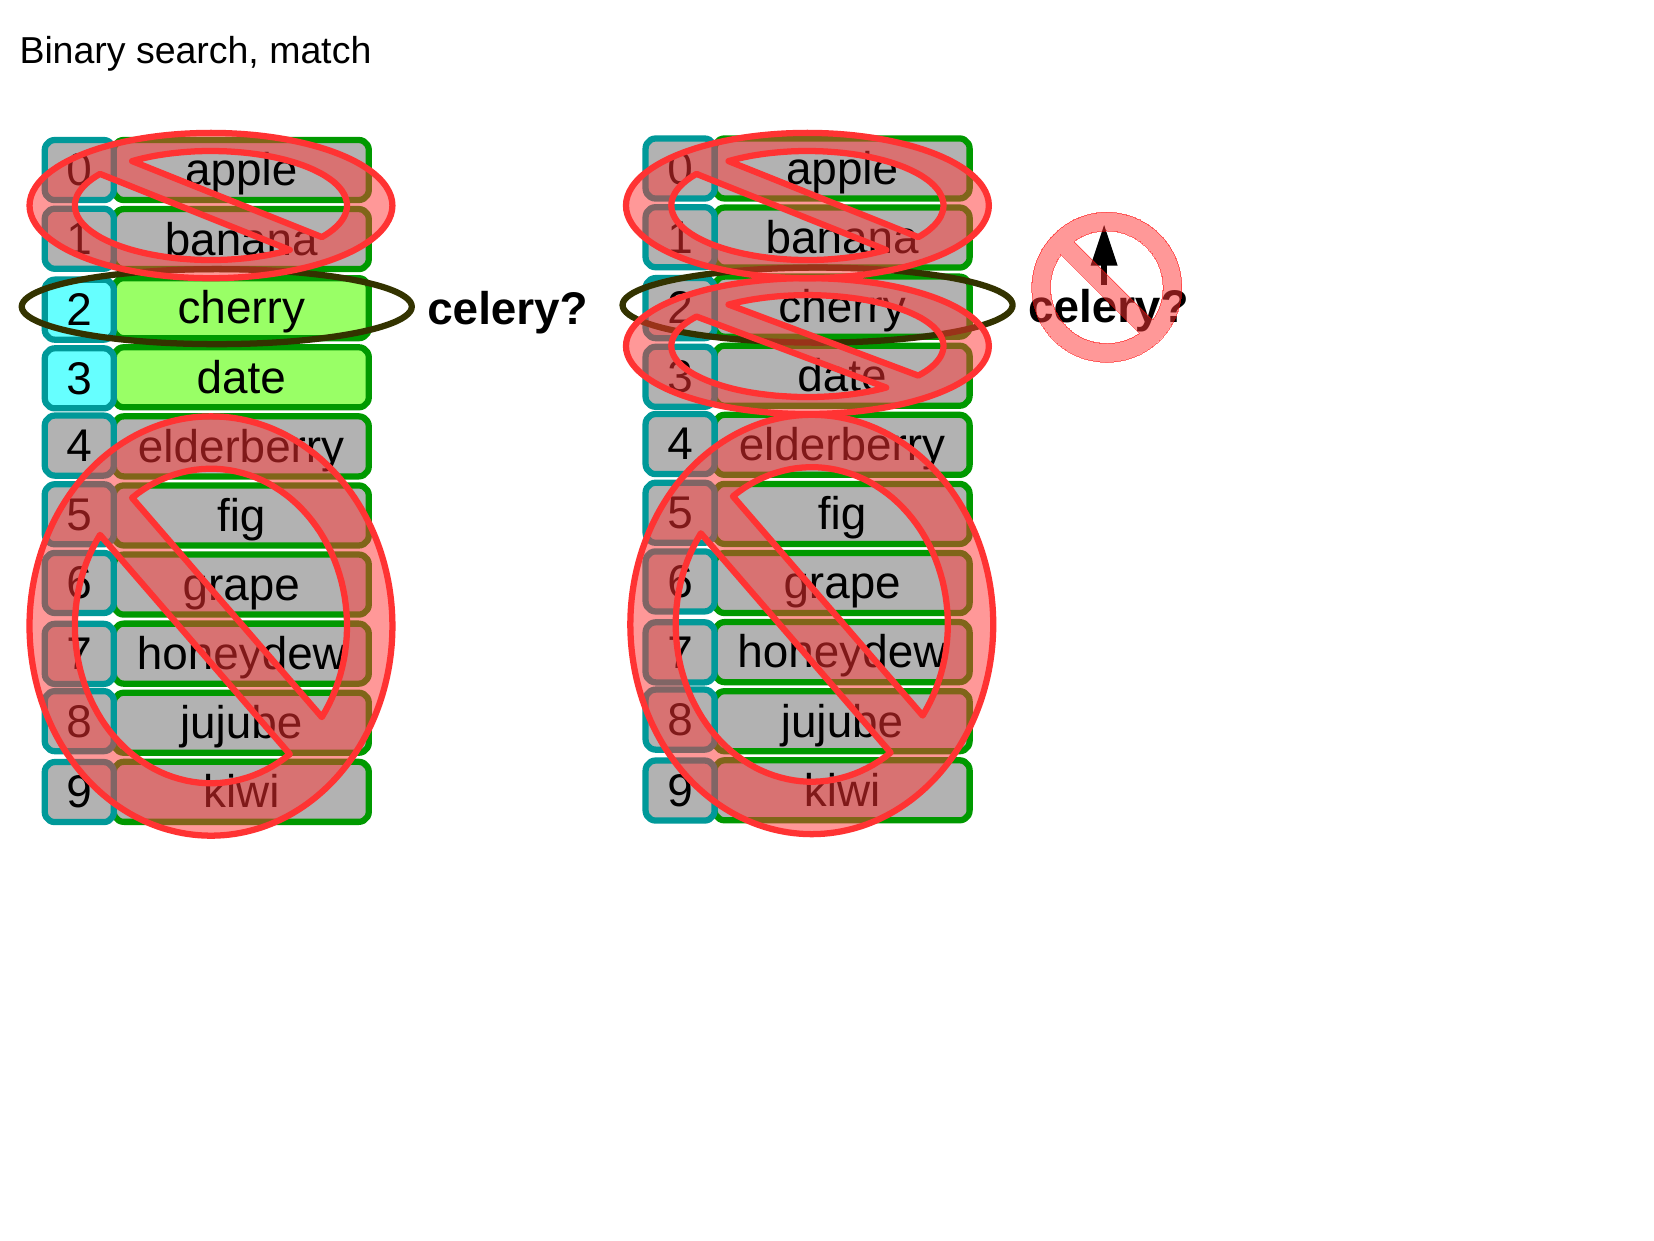

Binary search, match
apple
0
apple
0
1
banana
1
banana
cherry
2
cherry
2
celery?
celery?
date
3
date
3
4
elderberry
4
elderberry
5
fig
5
fig
6
6
grape
grape
honeydew
7
honeydew
7
8
8
jujube
jujube
kiwi
9
kiwi
9